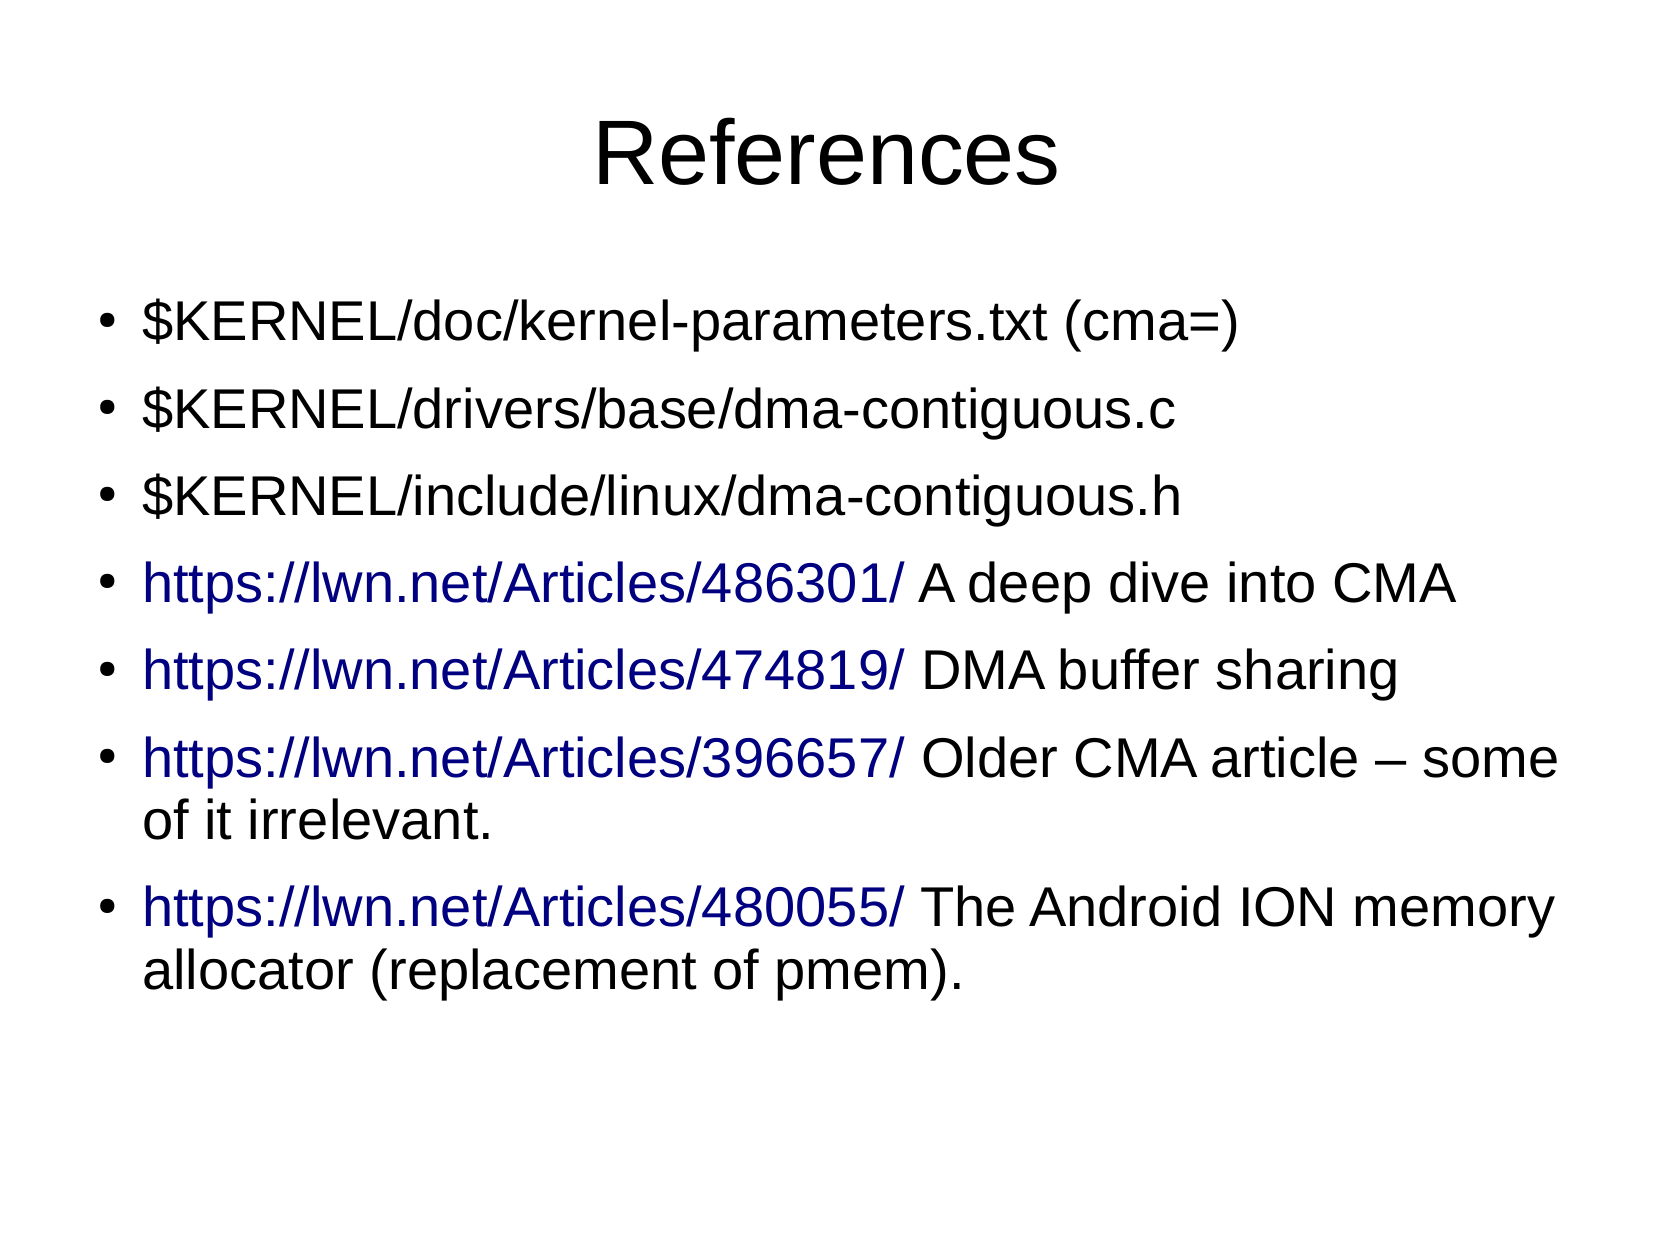

# References
$KERNEL/doc/kernel-parameters.txt (cma=)
$KERNEL/drivers/base/dma-contiguous.c
$KERNEL/include/linux/dma-contiguous.h
https://lwn.net/Articles/486301/ A deep dive into CMA
https://lwn.net/Articles/474819/ DMA buffer sharing
https://lwn.net/Articles/396657/ Older CMA article – some of it irrelevant.
https://lwn.net/Articles/480055/ The Android ION memory allocator (replacement of pmem).